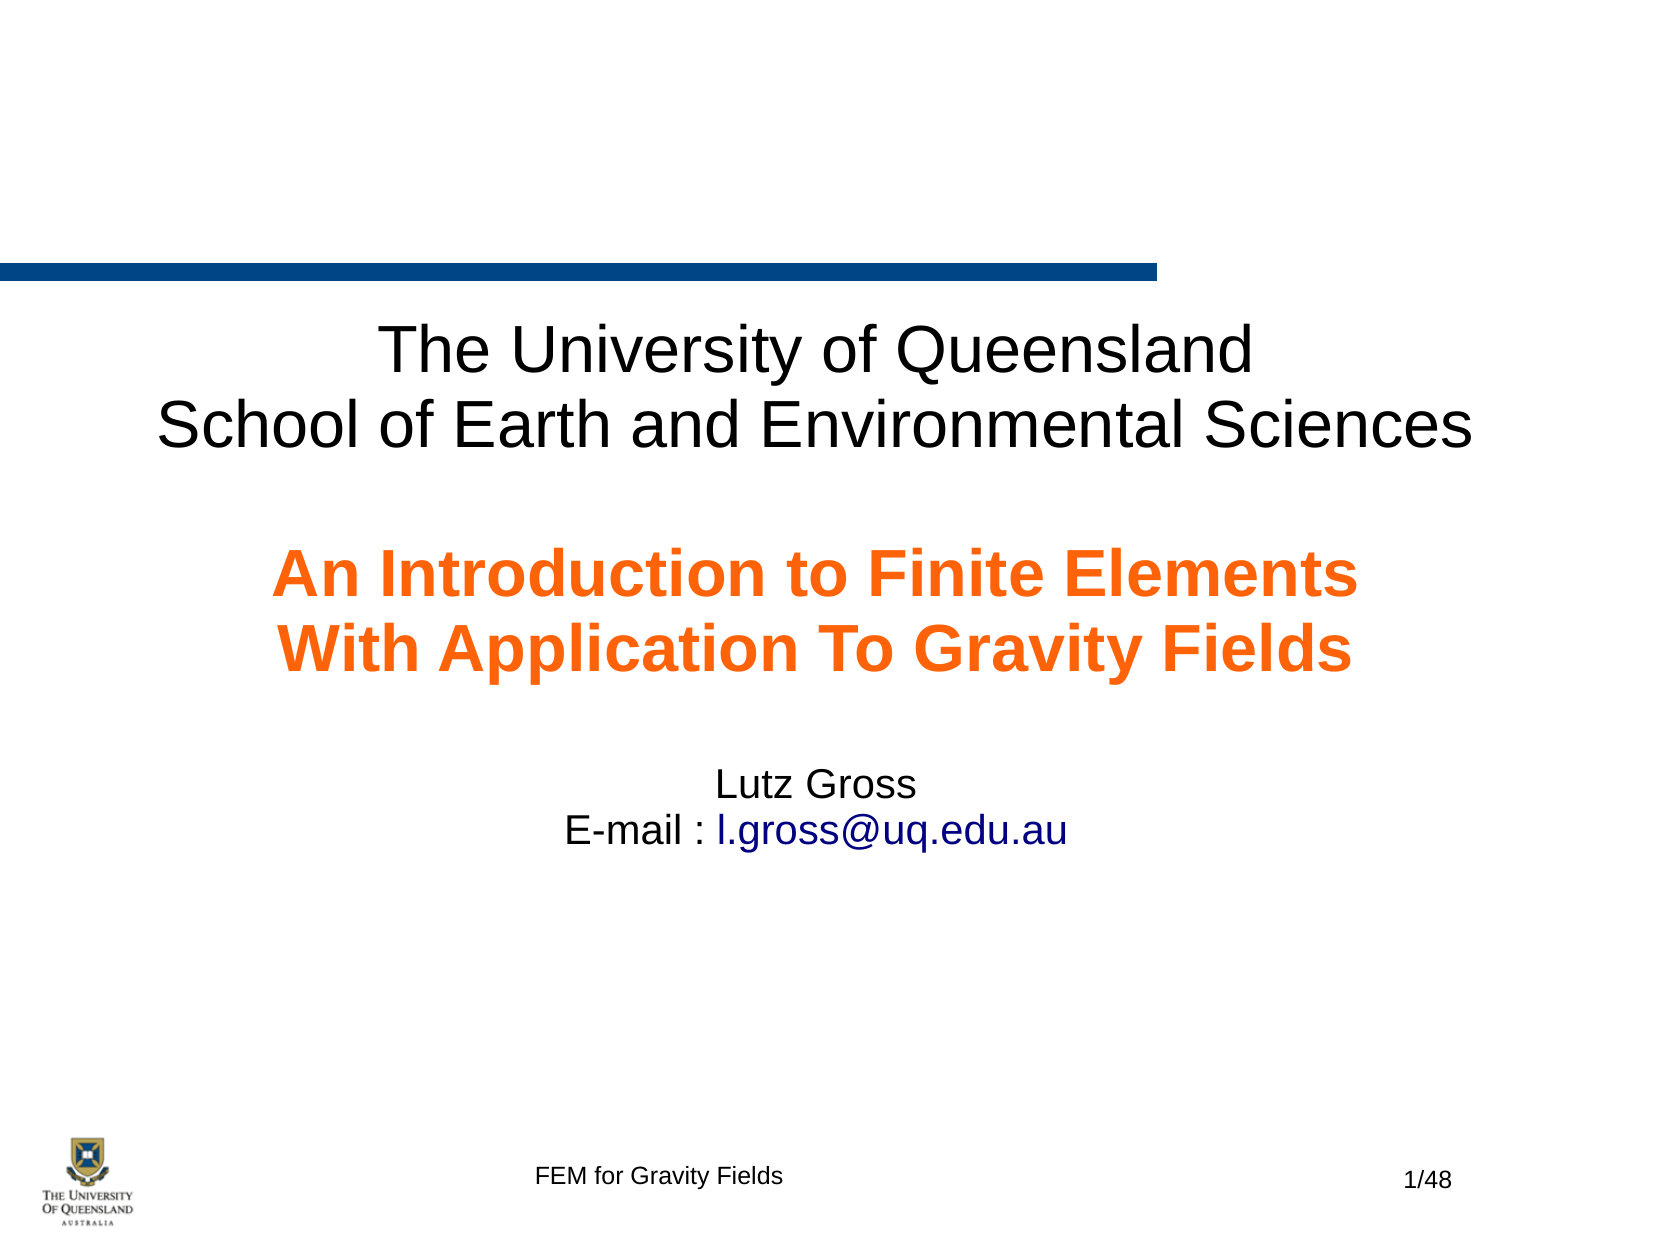

# The University of Queensland
School of Earth and Environmental Sciences
An Introduction to Finite Elements
 With Application To Gravity Fields
Lutz Gross
E-mail : l.gross@uq.edu.au